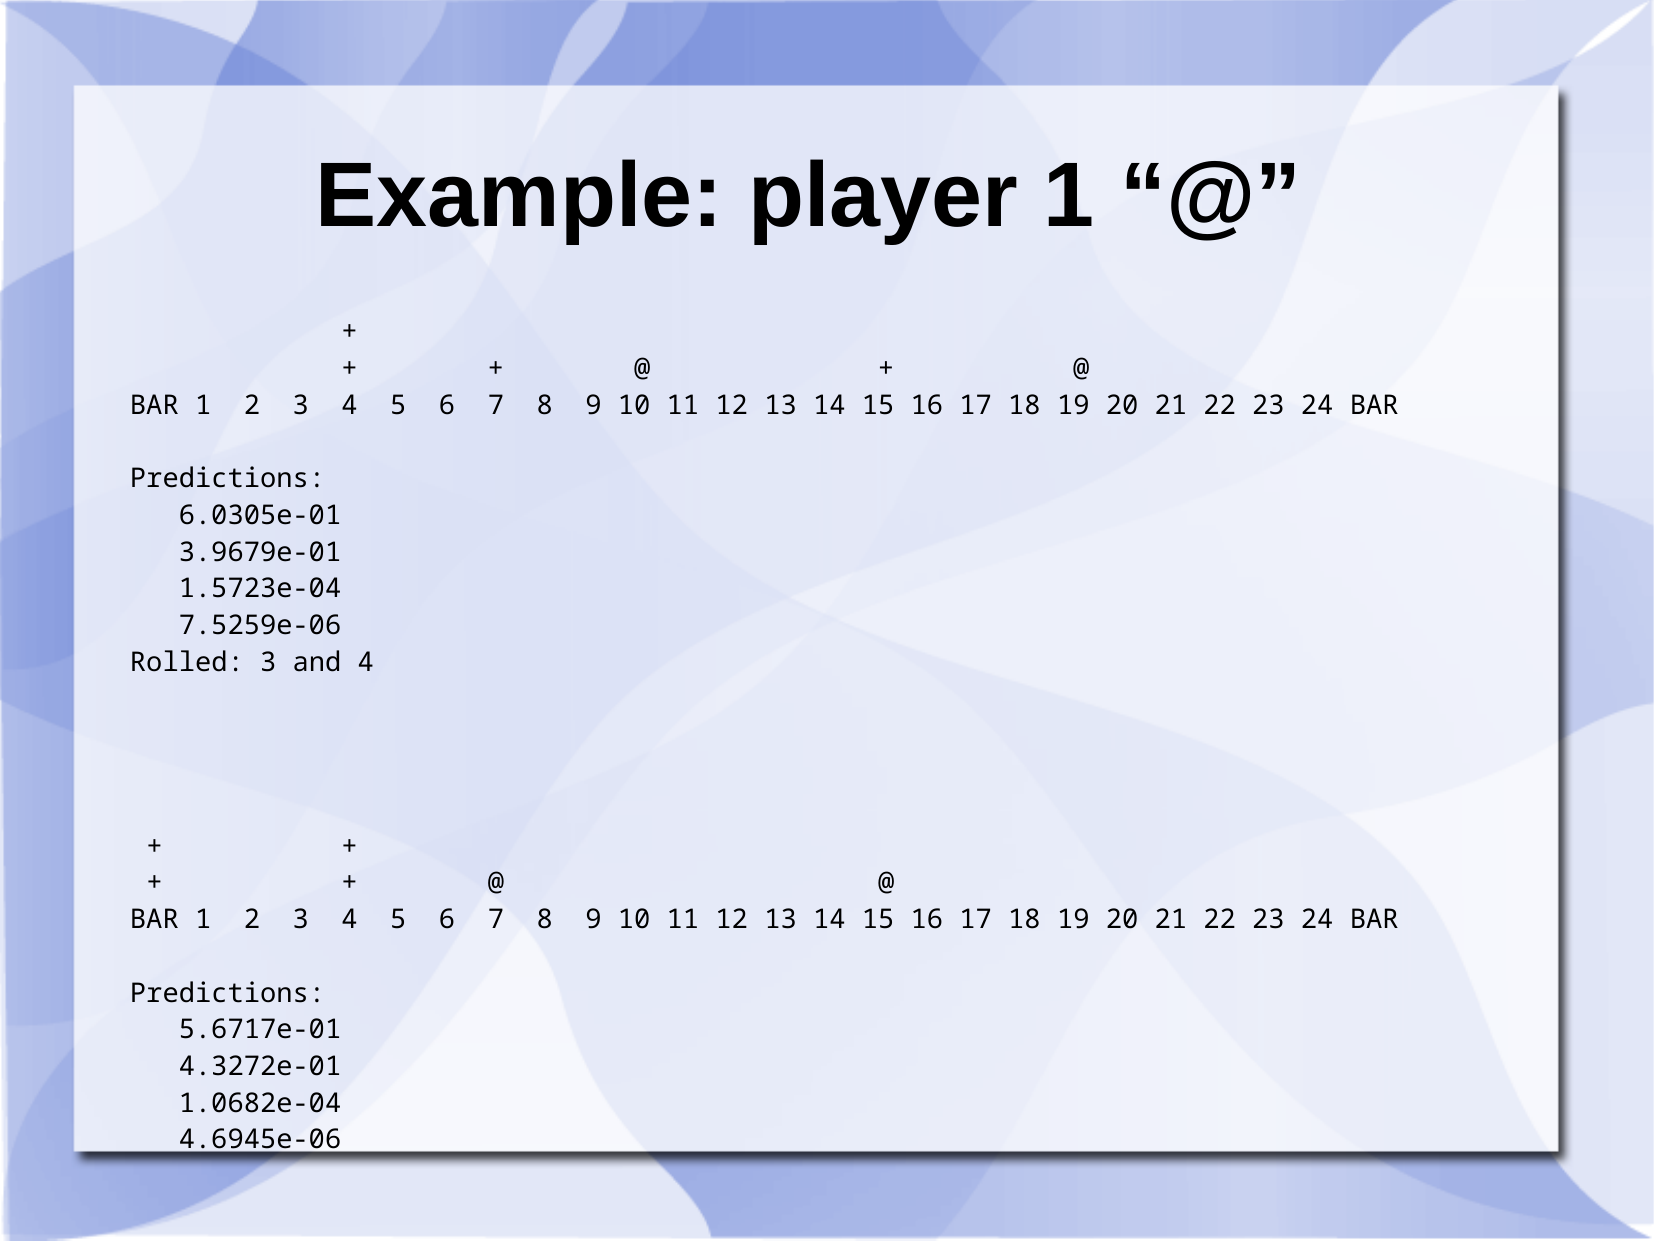

# Example: player 1 “@”
 +
 + + @ + @
BAR 1 2 3 4 5 6 7 8 9 10 11 12 13 14 15 16 17 18 19 20 21 22 23 24 BAR
Predictions:
 6.0305e-01
 3.9679e-01
 1.5723e-04
 7.5259e-06
Rolled: 3 and 4
 + +
 + + @ @
BAR 1 2 3 4 5 6 7 8 9 10 11 12 13 14 15 16 17 18 19 20 21 22 23 24 BAR
Predictions:
 5.6717e-01
 4.3272e-01
 1.0682e-04
 4.6945e-06